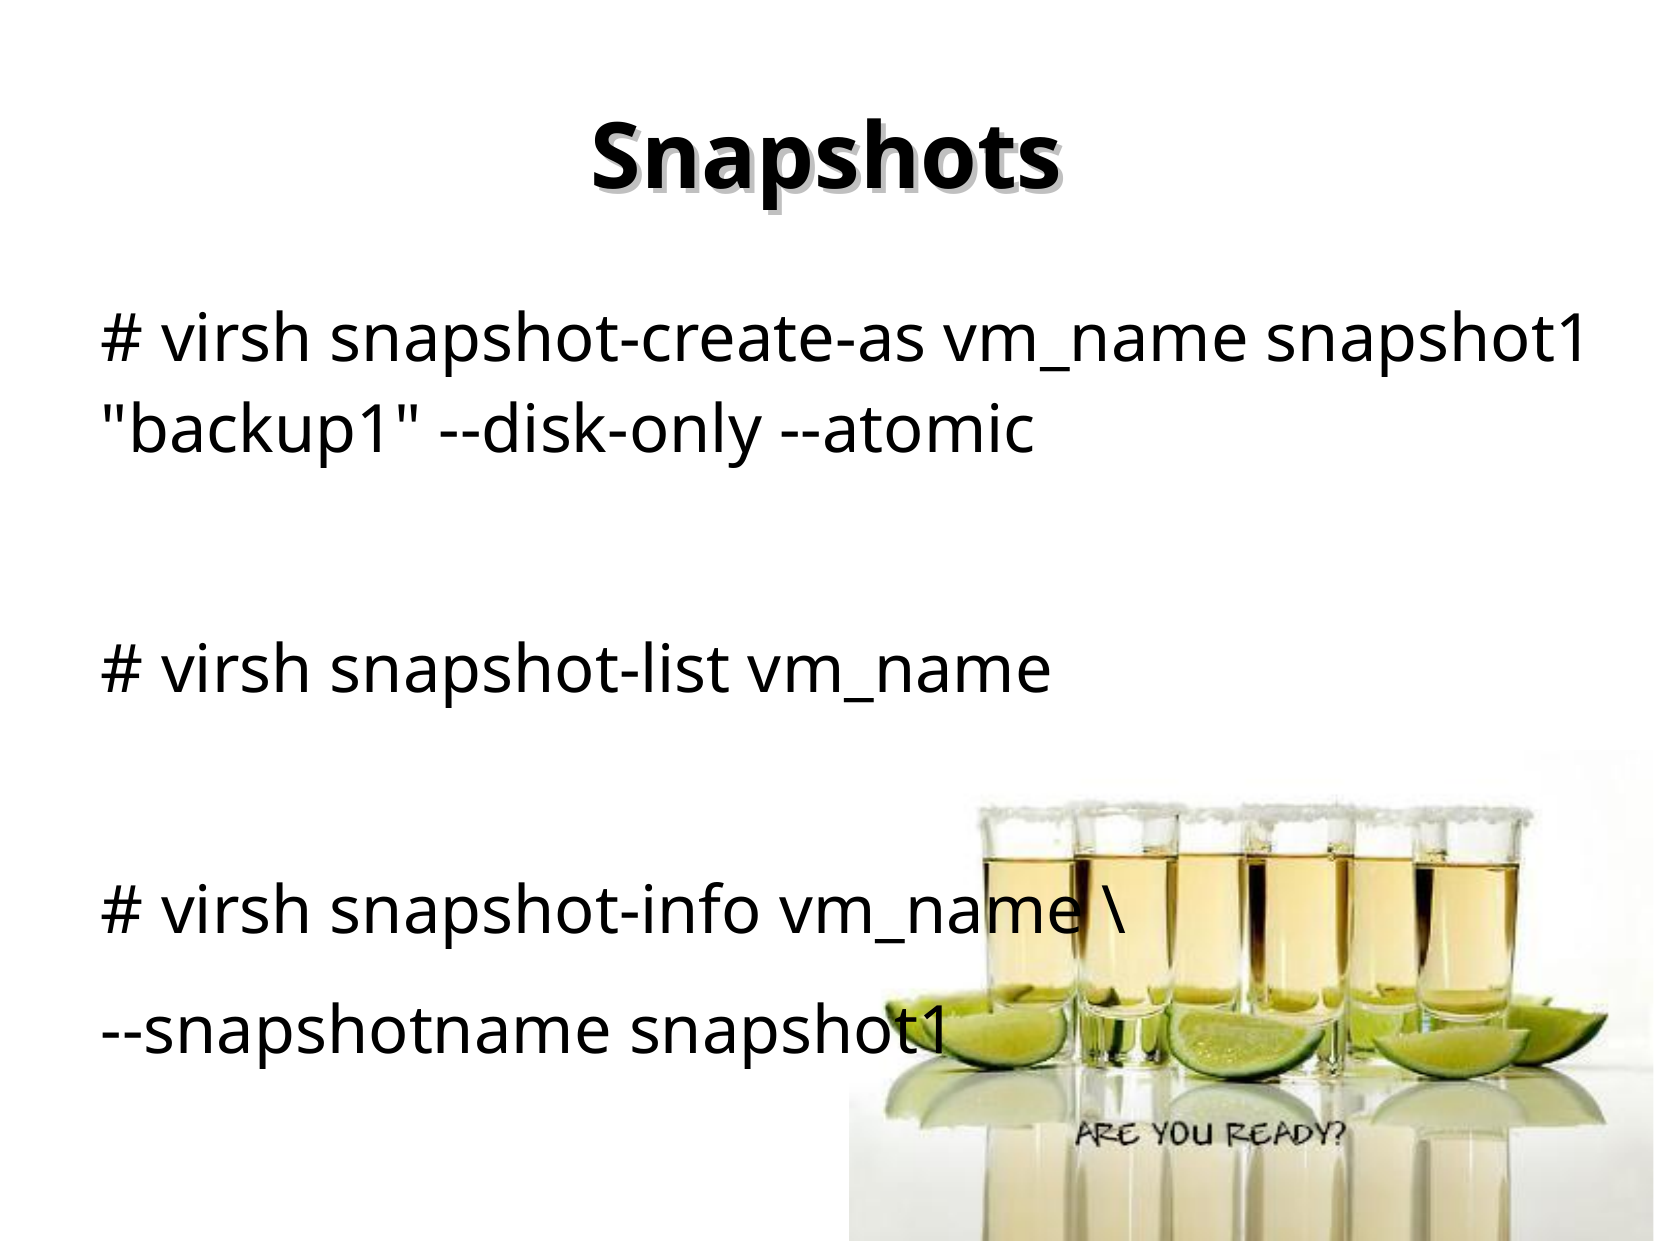

# Snapshots
# virsh snapshot-create-as vm_name snapshot1 "backup1" --disk-only --atomic
# virsh snapshot-list vm_name
# virsh snapshot-info vm_name \
--snapshotname snapshot1